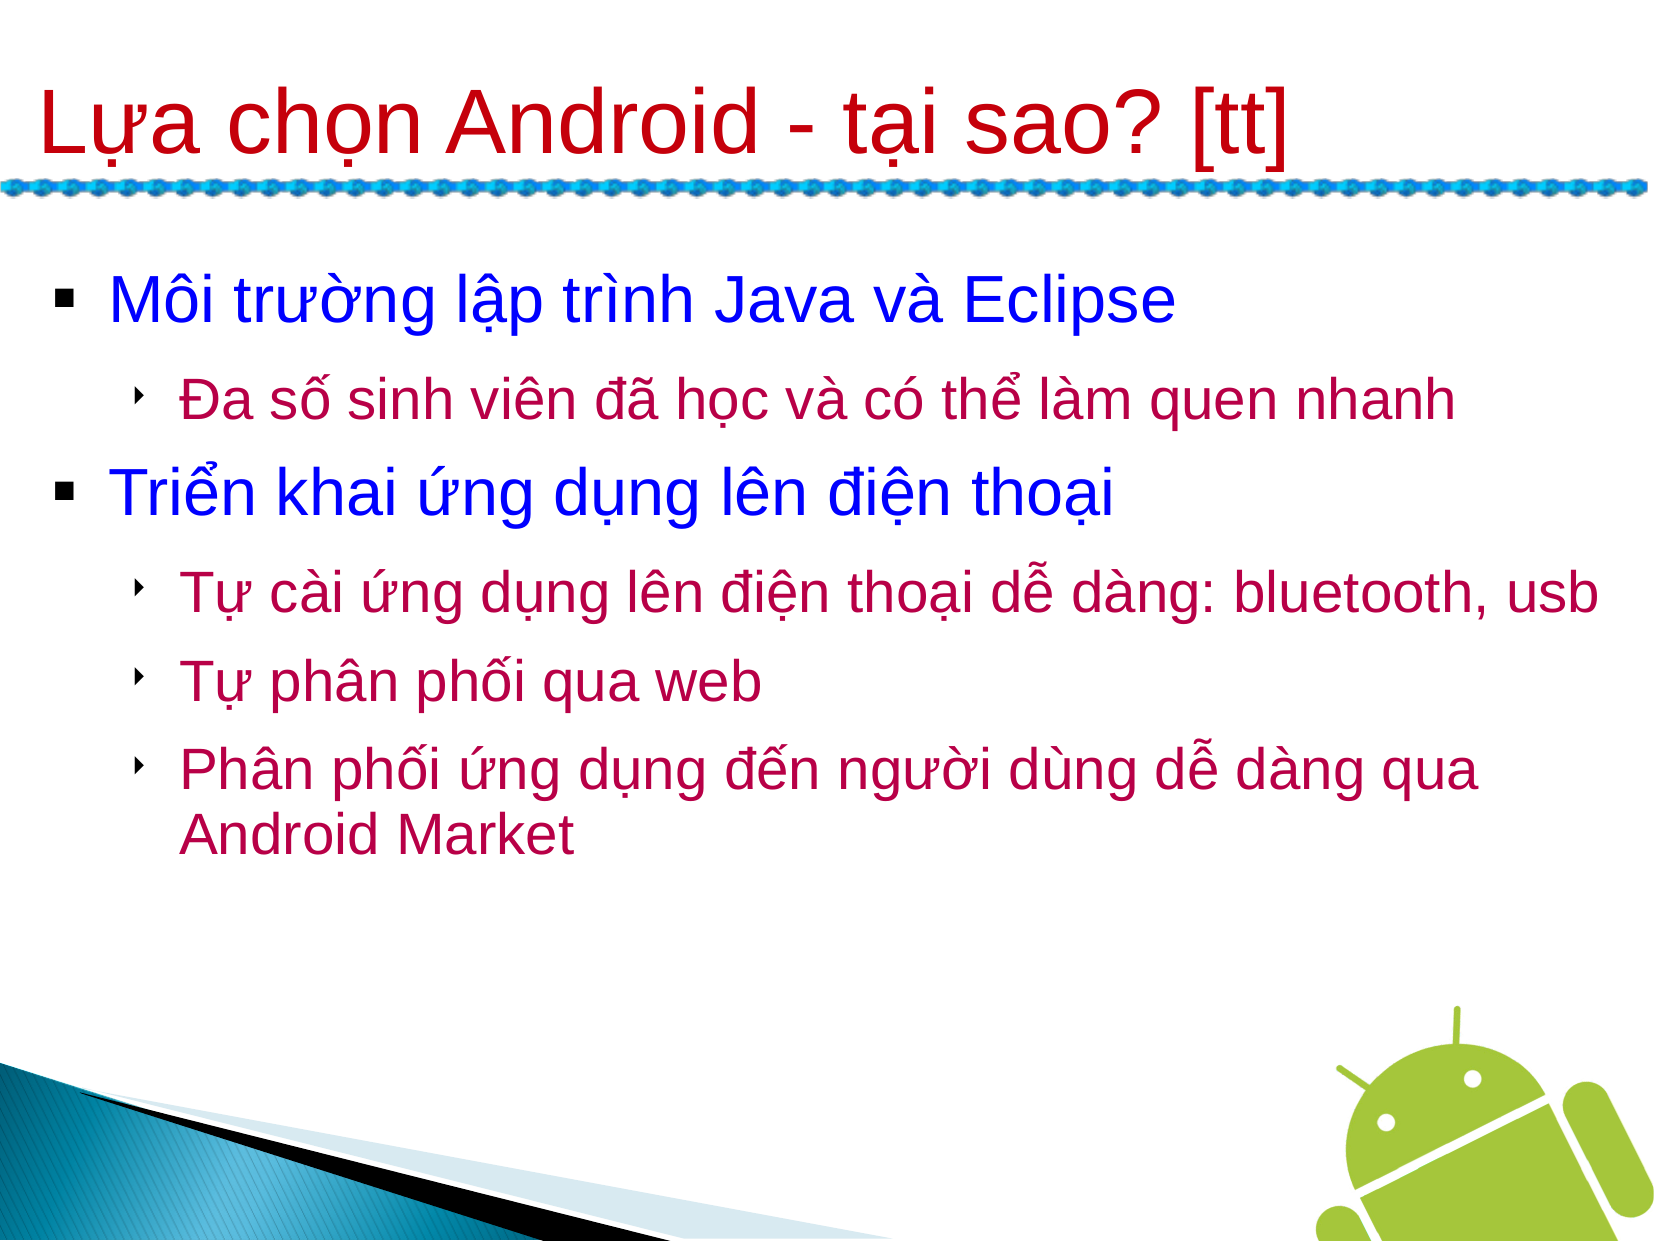

# Lựa chọn Android - tại sao? [tt]
Môi trường lập trình Java và Eclipse
Đa số sinh viên đã học và có thể làm quen nhanh
Triển khai ứng dụng lên điện thoại
Tự cài ứng dụng lên điện thoại dễ dàng: bluetooth, usb
Tự phân phối qua web
Phân phối ứng dụng đến người dùng dễ dàng qua Android Market